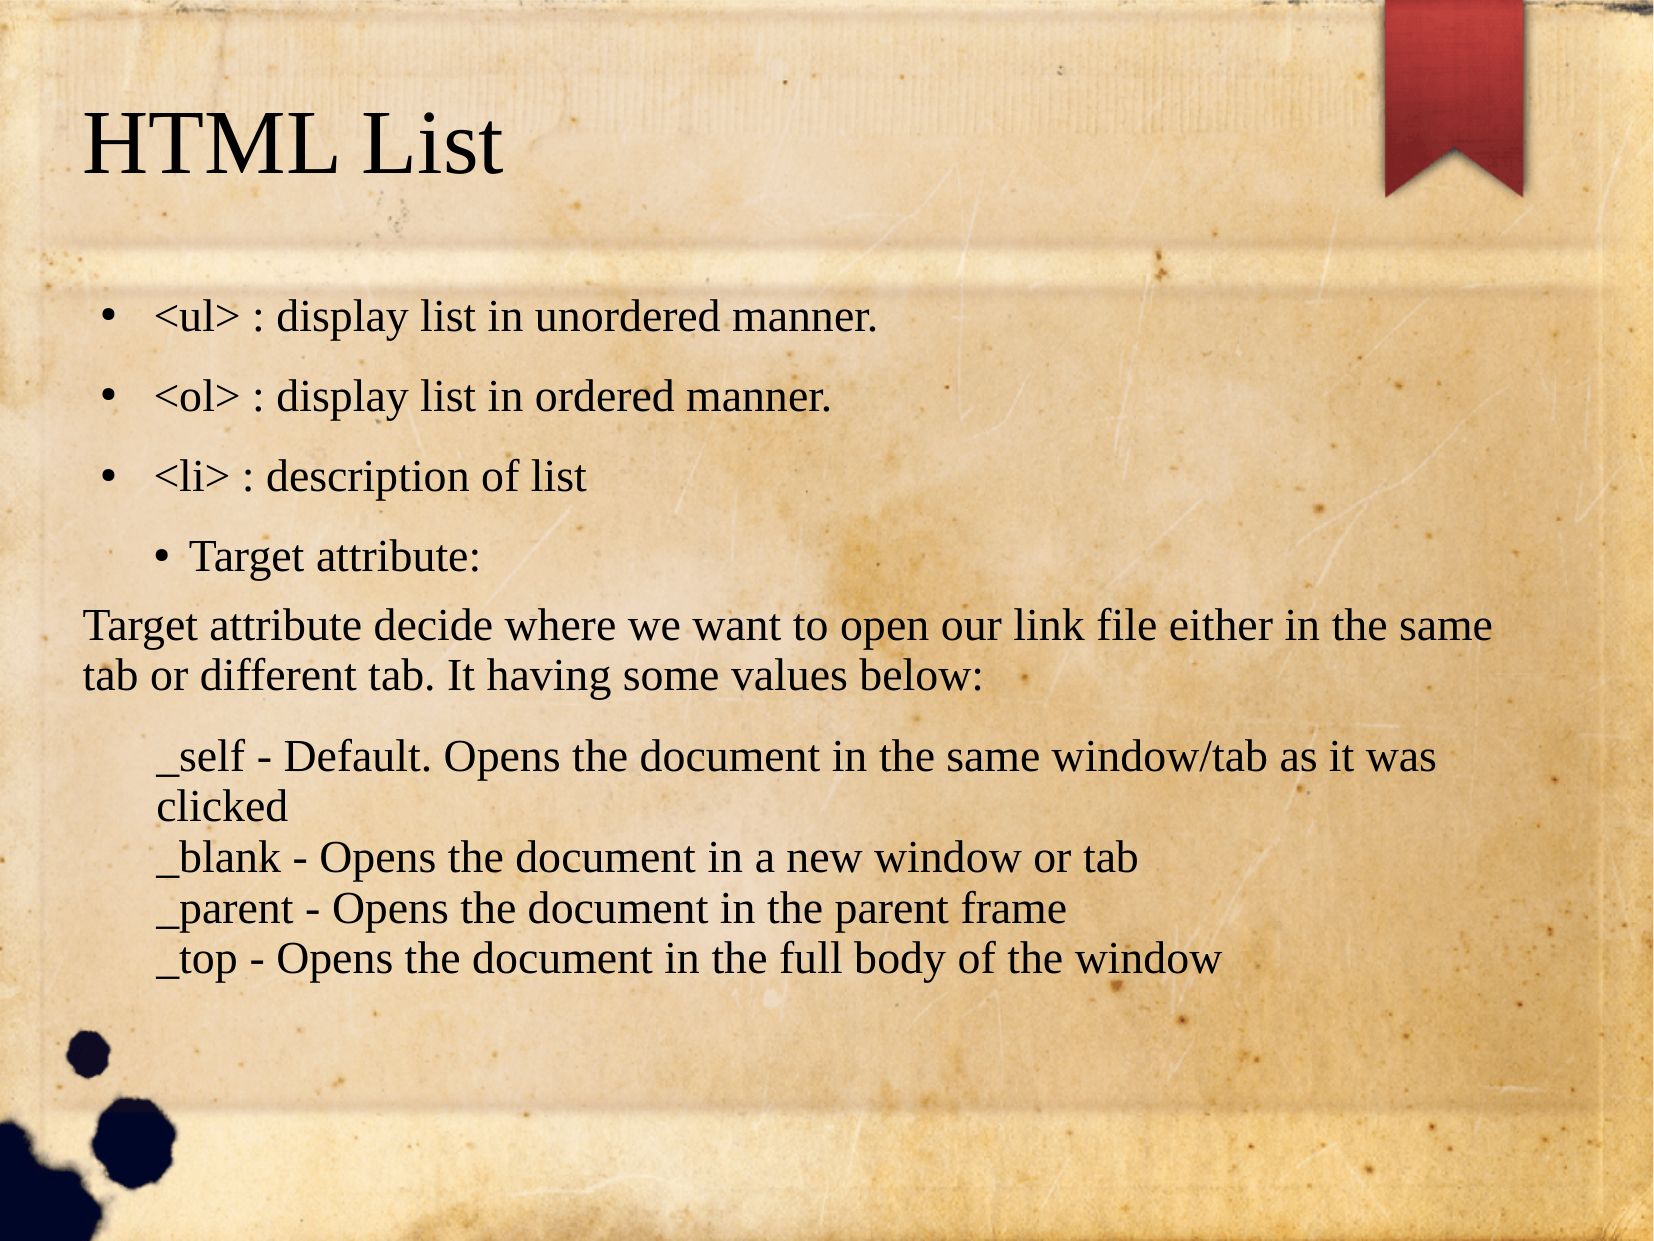

# HTML List
<ul> : display list in unordered manner.
<ol> : display list in ordered manner.
<li> : description of list
Target attribute:
Target attribute decide where we want to open our link file either in the same tab or different tab. It having some values below:
_self - Default. Opens the document in the same window/tab as it was clicked
_blank - Opens the document in a new window or tab
_parent - Opens the document in the parent frame
_top - Opens the document in the full body of the window